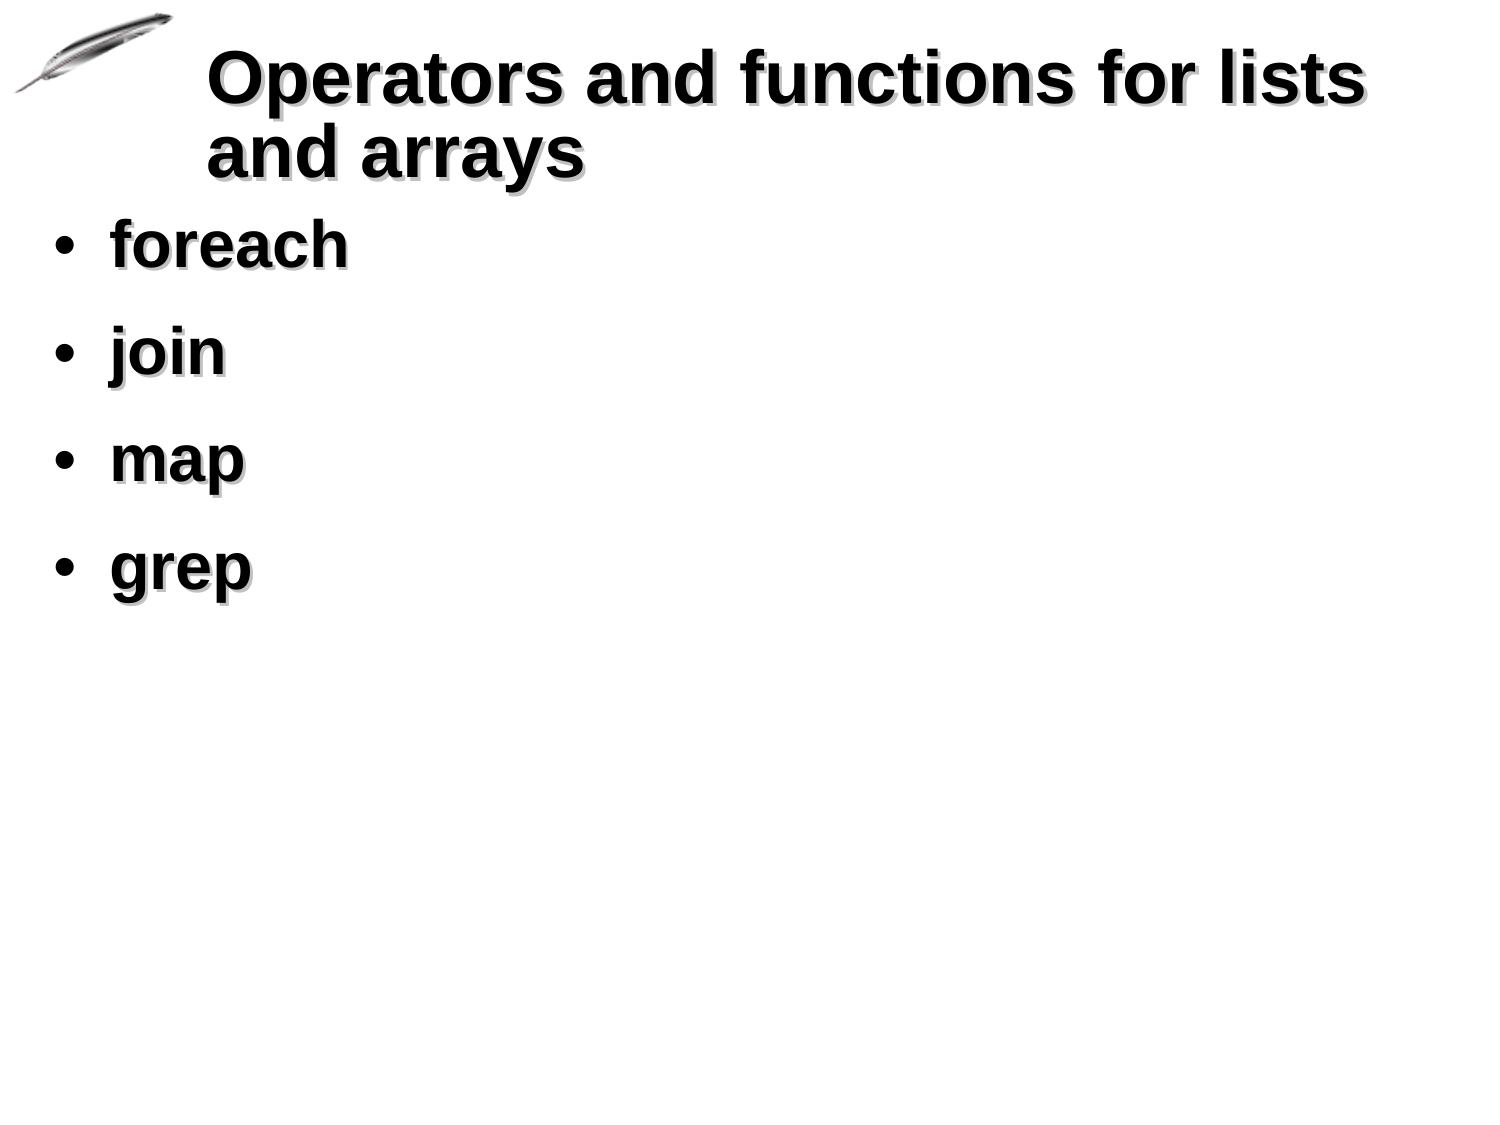

# Operators and functions for lists and arrays
foreach
join
map
grep